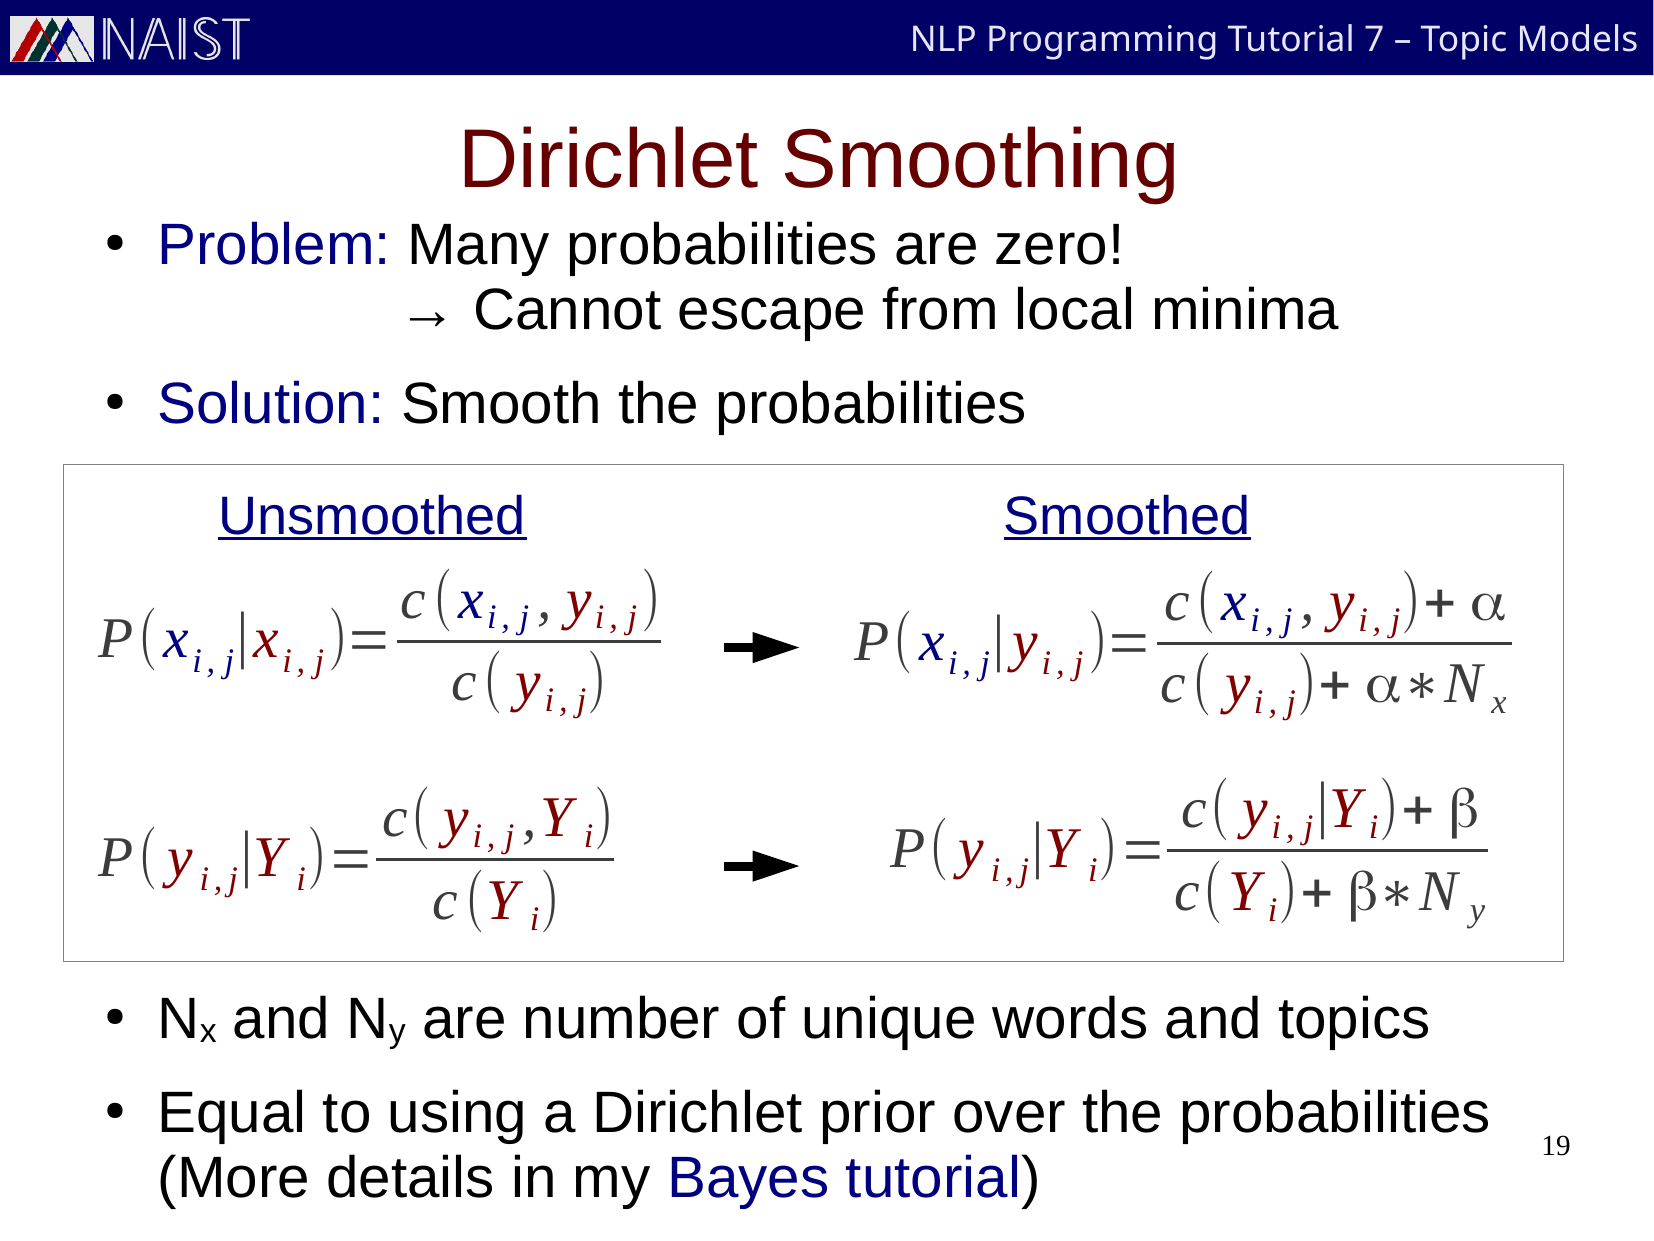

# Dirichlet Smoothing
Problem: Many probabilities are zero!
			 → Cannot escape from local minima
Solution: Smooth the probabilities
Nx and Ny are number of unique words and topics
Equal to using a Dirichlet prior over the probabilities
(More details in my Bayes tutorial)
Unsmoothed
Smoothed
19